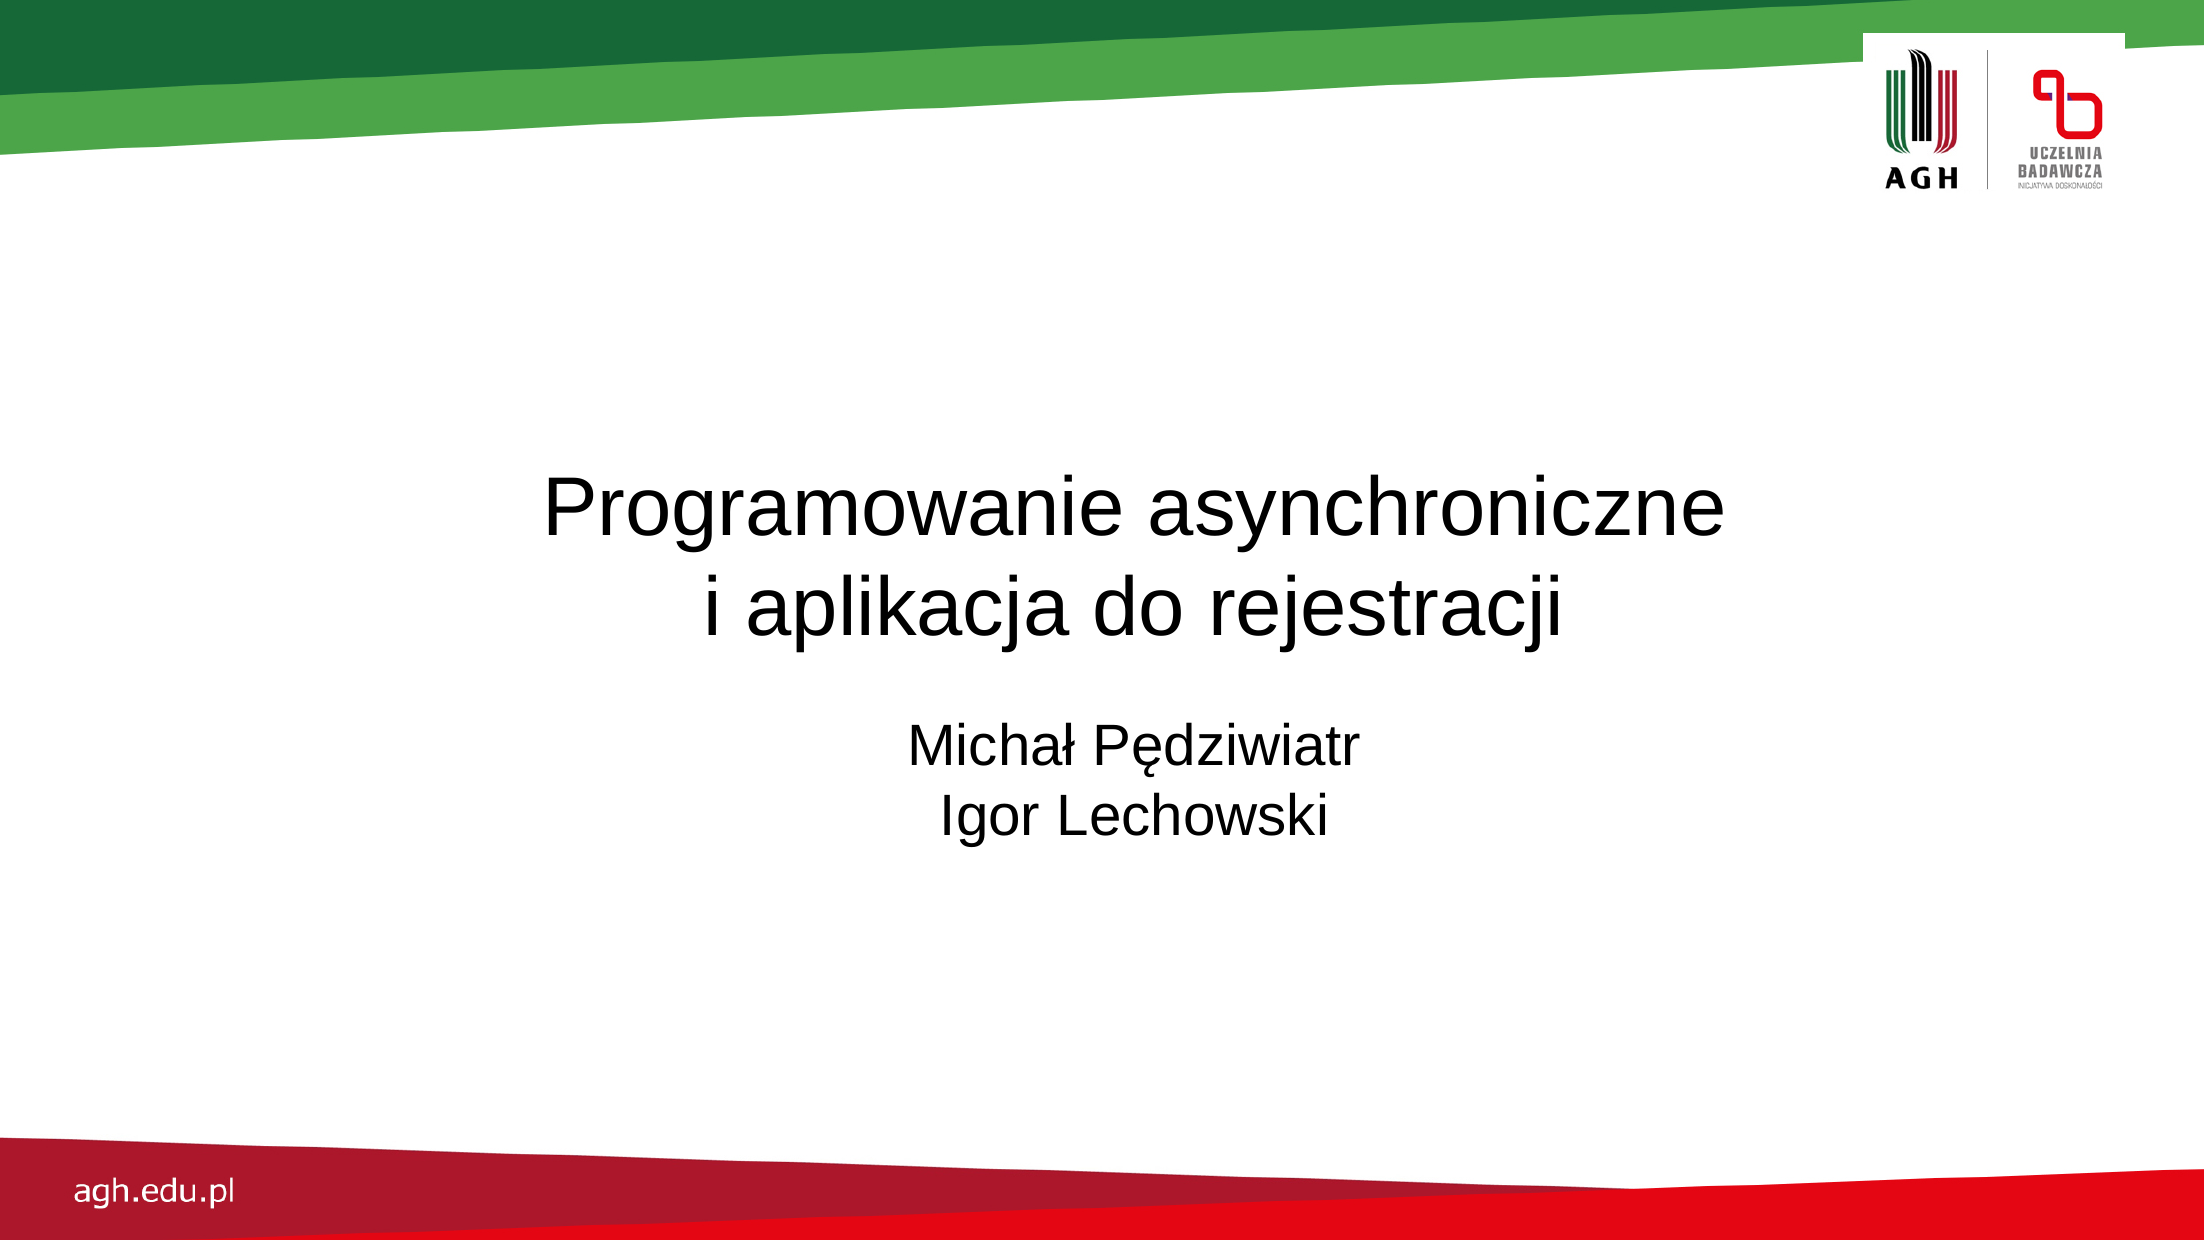

Programowanie asynchroniczne i aplikacja do rejestracji
Michał Pędziwiatr
Igor Lechowski